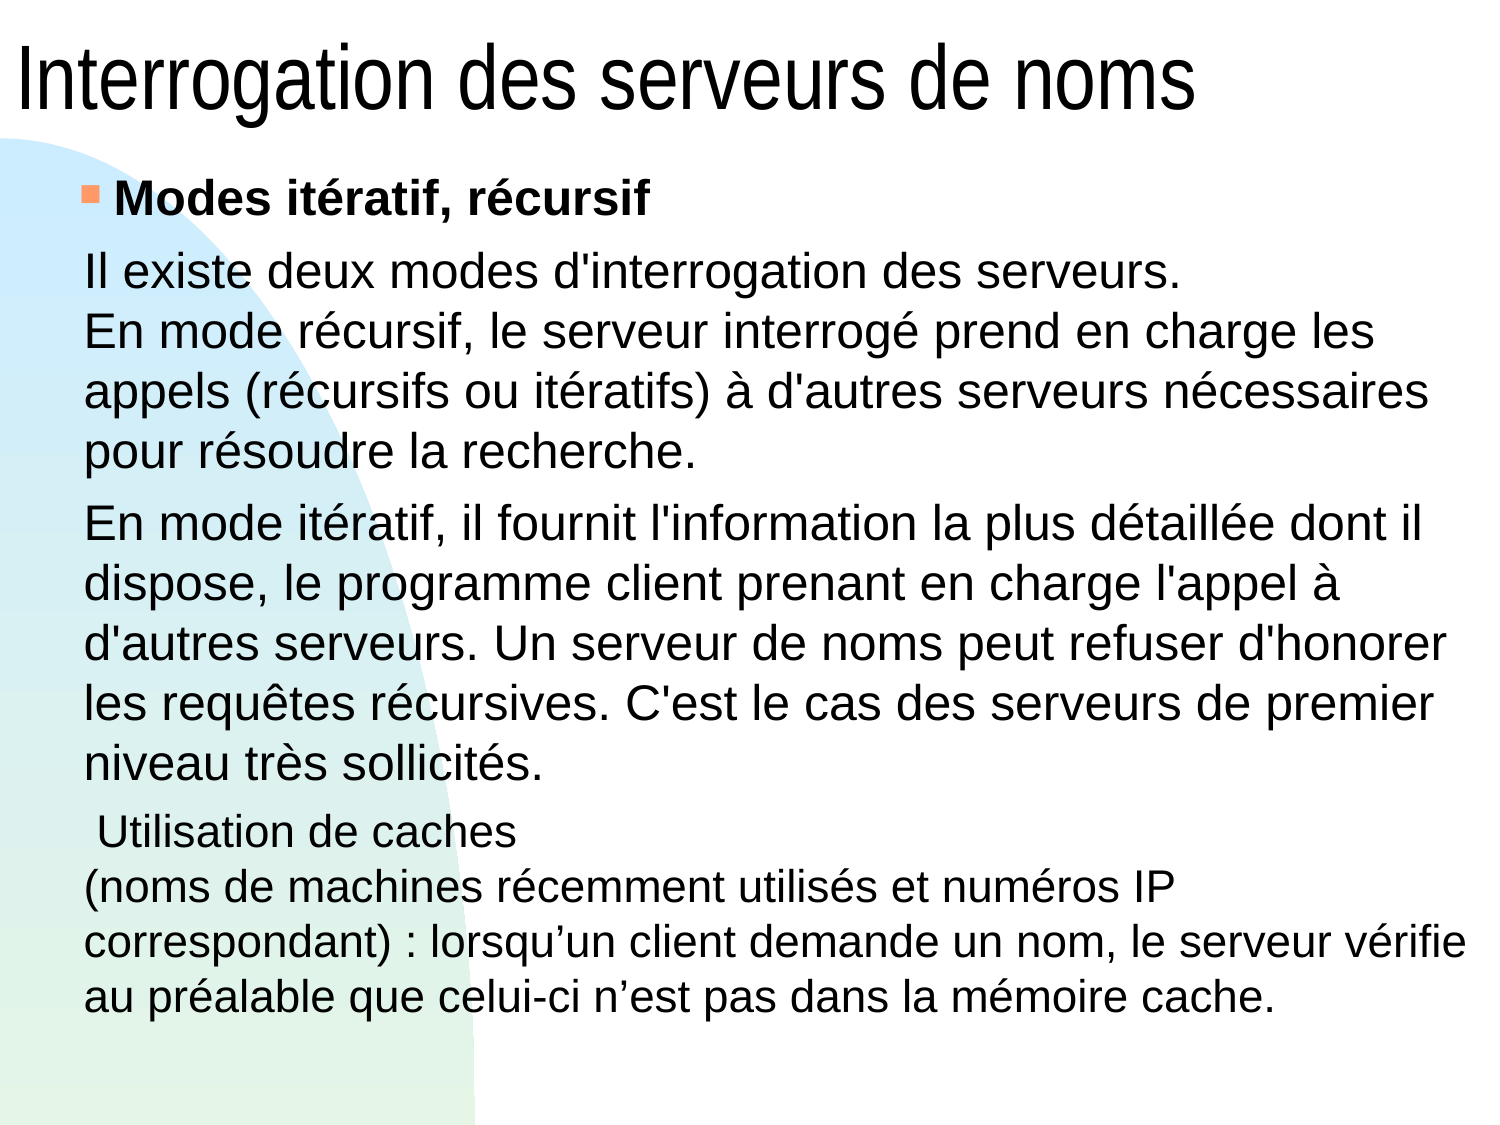

# Interrogation des serveurs de noms
 Modes itératif, récursif
Il existe deux modes d'interrogation des serveurs.
En mode récursif, le serveur interrogé prend en charge les appels (récursifs ou itératifs) à d'autres serveurs nécessaires pour résoudre la recherche.
En mode itératif, il fournit l'information la plus détaillée dont il dispose, le programme client prenant en charge l'appel à d'autres serveurs. Un serveur de noms peut refuser d'honorer les requêtes récursives. C'est le cas des serveurs de premier niveau très sollicités.
 Utilisation de caches
(noms de machines récemment utilisés et numéros IP correspondant) : lorsqu’un client demande un nom, le serveur vérifie au préalable que celui-ci n’est pas dans la mémoire cache.